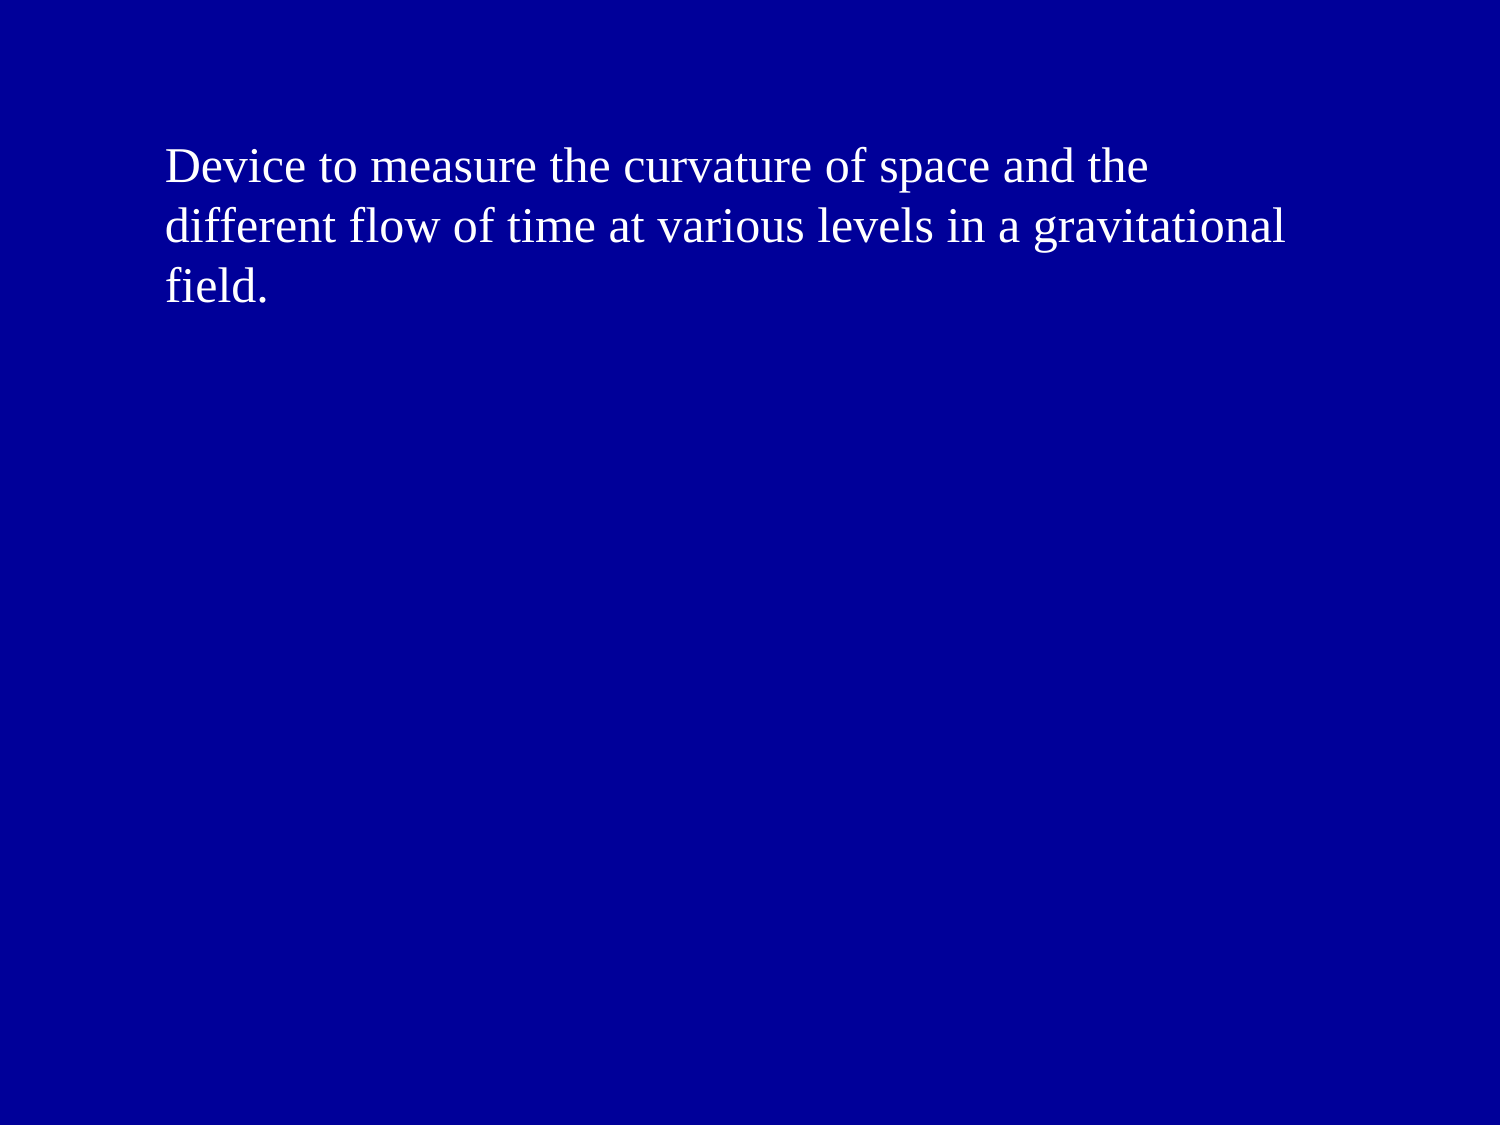

Device to measure the curvature of space and the different flow of time at various levels in a gravitational field.